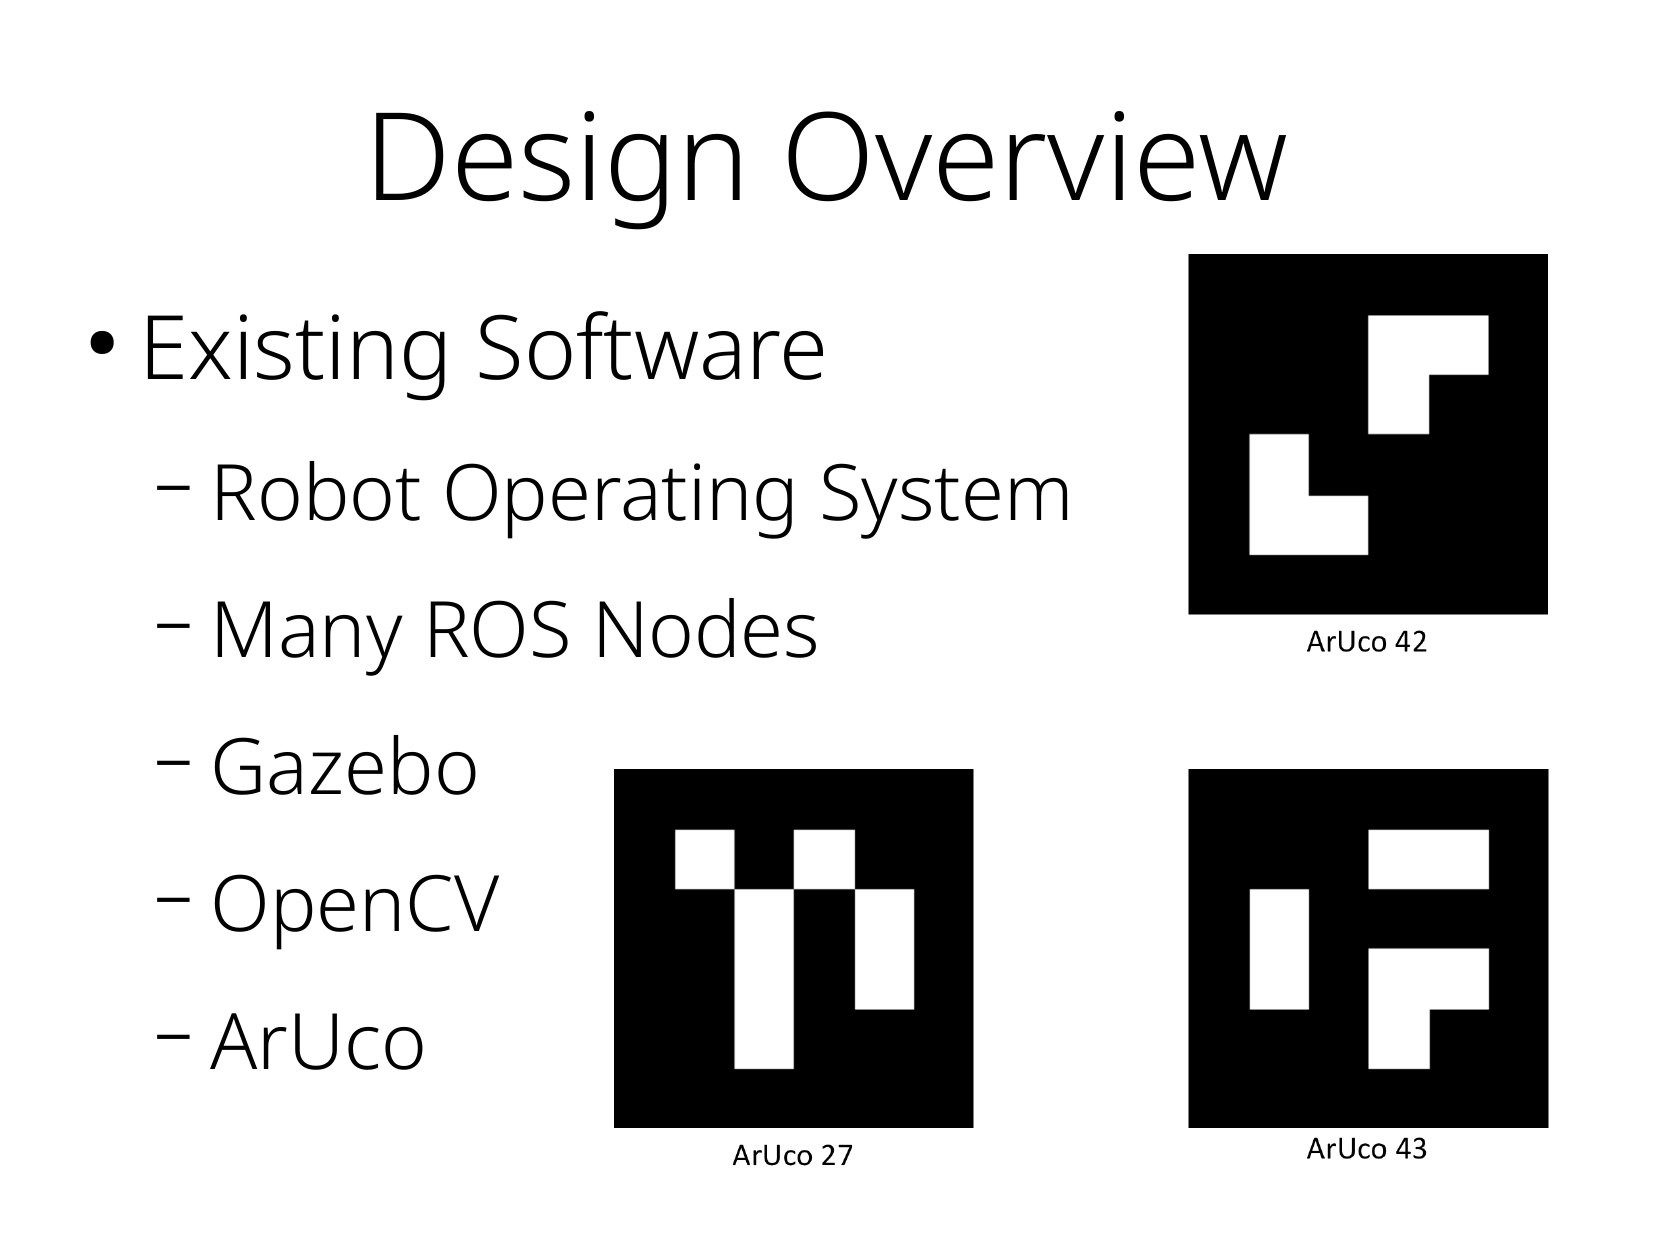

# Design Overview
Existing Software
Robot Operating System
Many ROS Nodes
Gazebo
OpenCV
ArUco